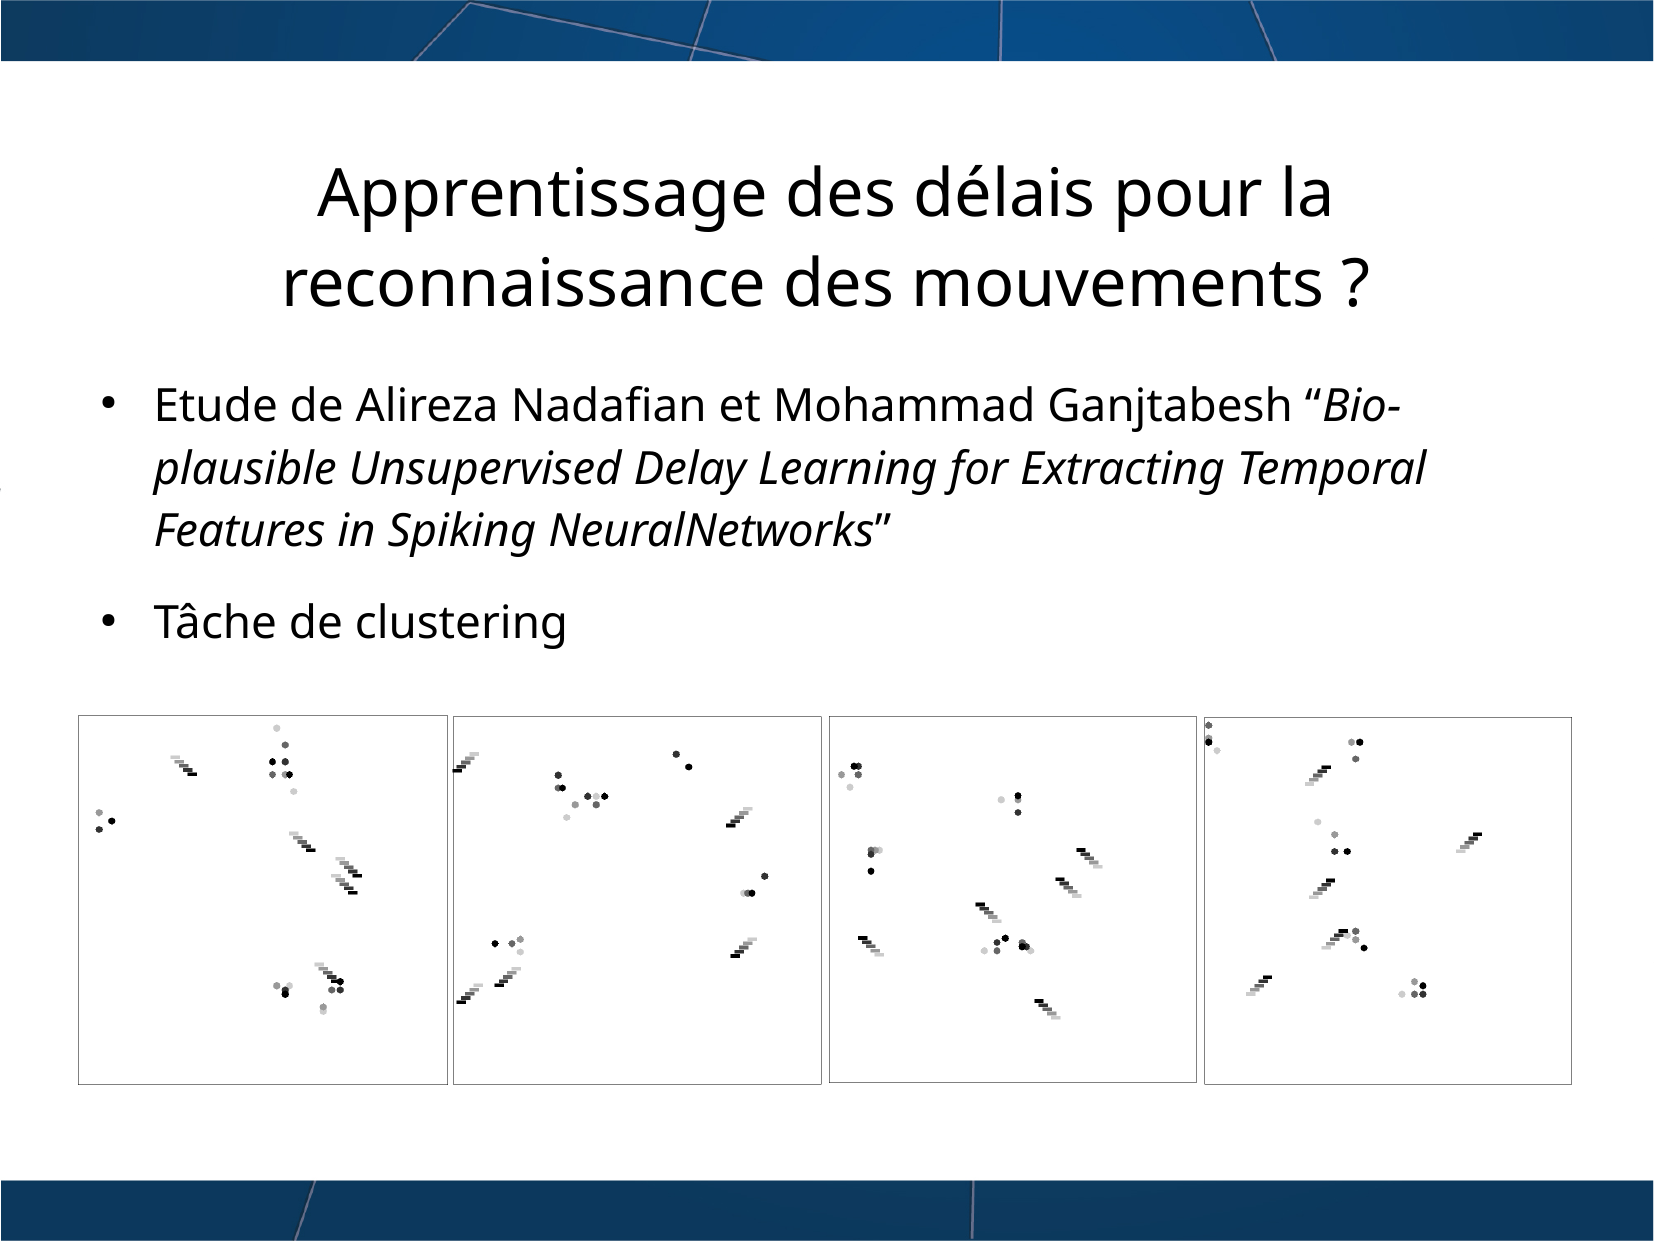

# Apprentissage des délais pour la reconnaissance des mouvements ?
Etude de Alireza Nadafian et Mohammad Ganjtabesh “Bio-plausible Unsupervised Delay Learning for Extracting Temporal Features in Spiking NeuralNetworks”
Tâche de clustering